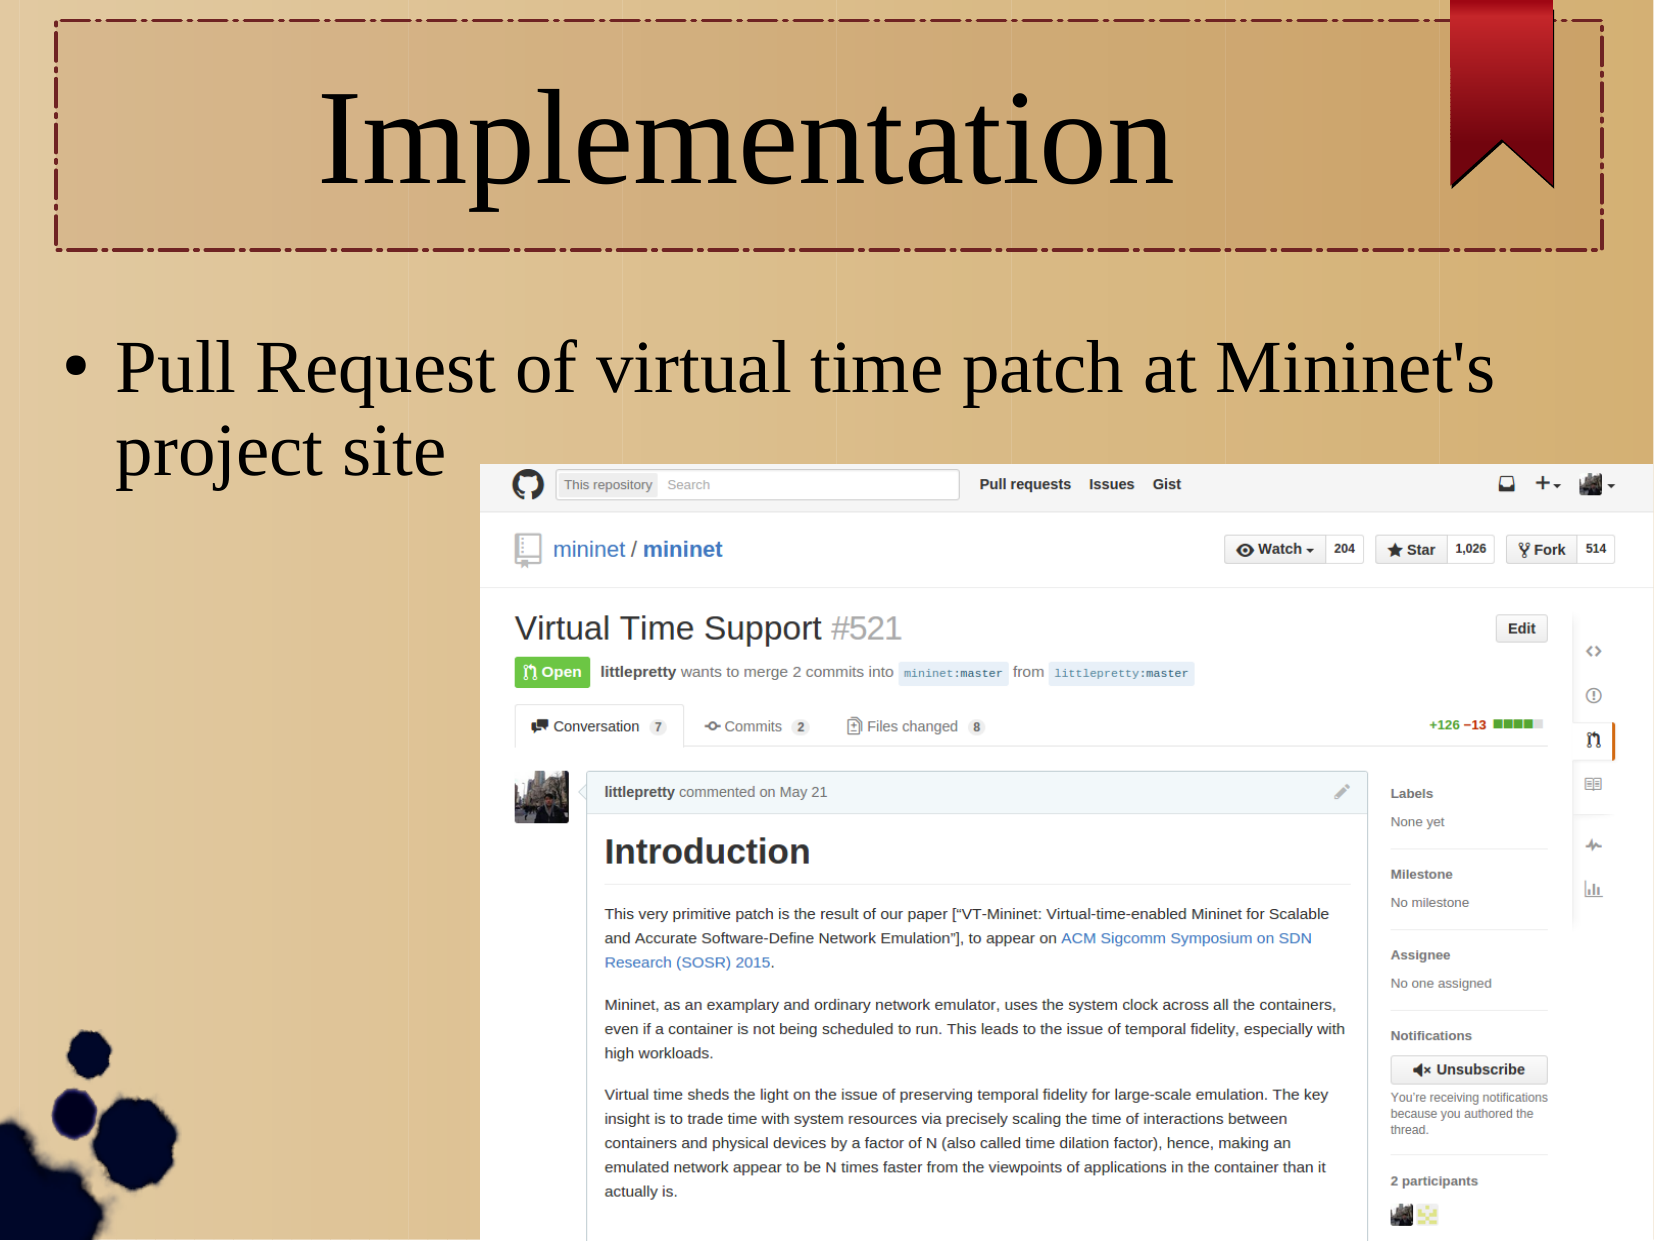

# Implementation
Pull Request of virtual time patch at Mininet's project site
18